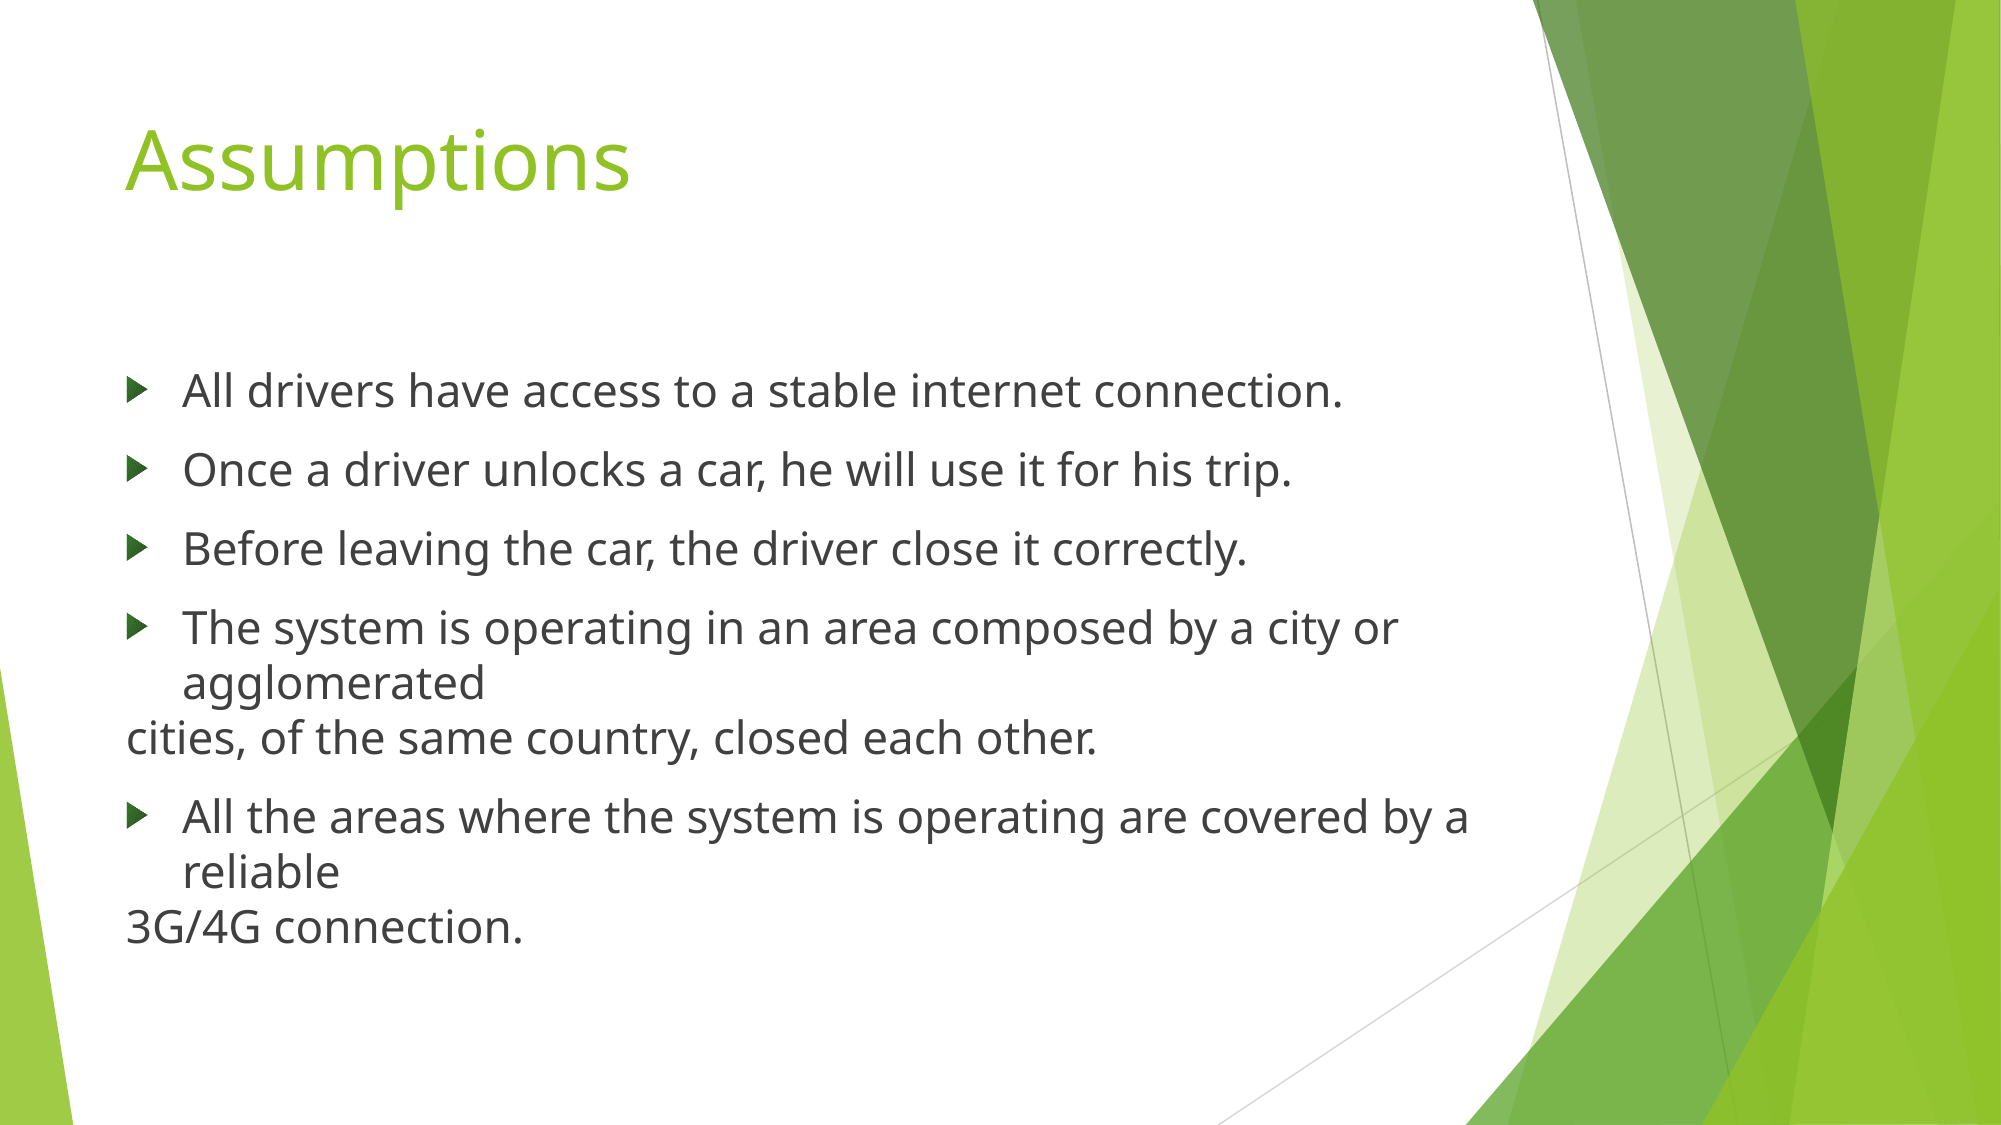

# Assumptions
All drivers have access to a stable internet connection.
Once a driver unlocks a car, he will use it for his trip.
Before leaving the car, the driver close it correctly.
The system is operating in an area composed by a city or agglomerated
cities, of the same country, closed each other.
All the areas where the system is operating are covered by a reliable
3G/4G connection.